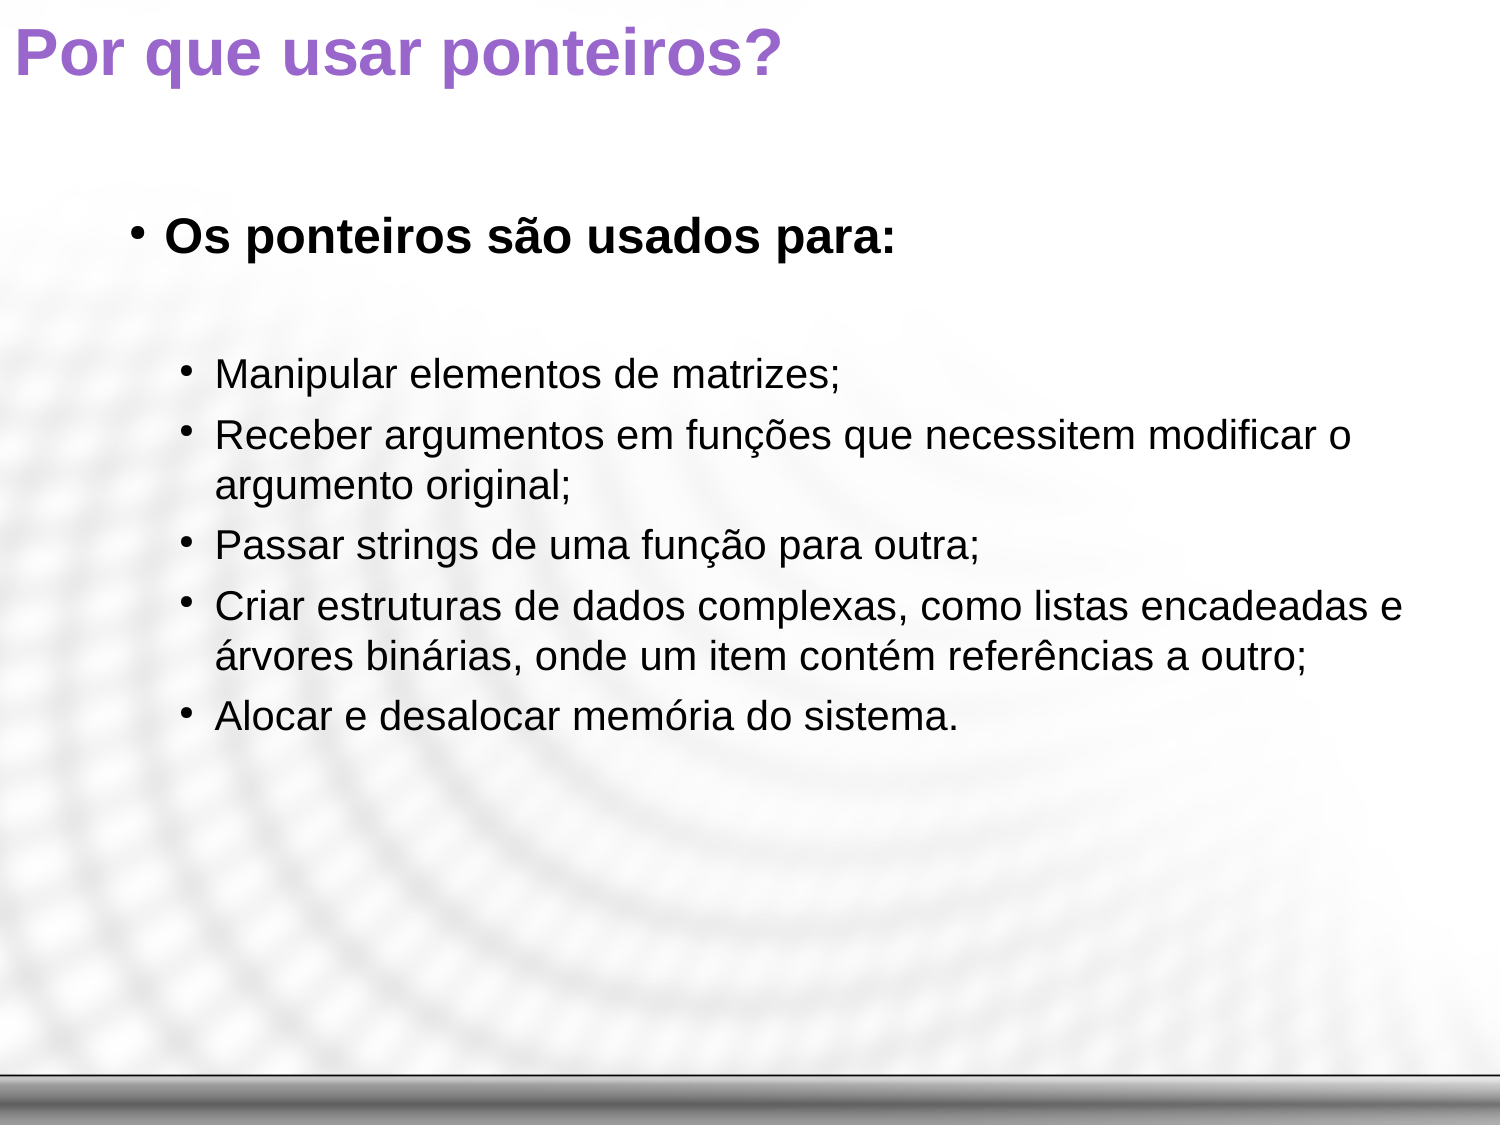

# Por que usar ponteiros?
Os ponteiros são usados para:
Manipular elementos de matrizes;
Receber argumentos em funções que necessitem modificar o argumento original;
Passar strings de uma função para outra;
Criar estruturas de dados complexas, como listas encadeadas e árvores binárias, onde um item contém referências a outro;
Alocar e desalocar memória do sistema.